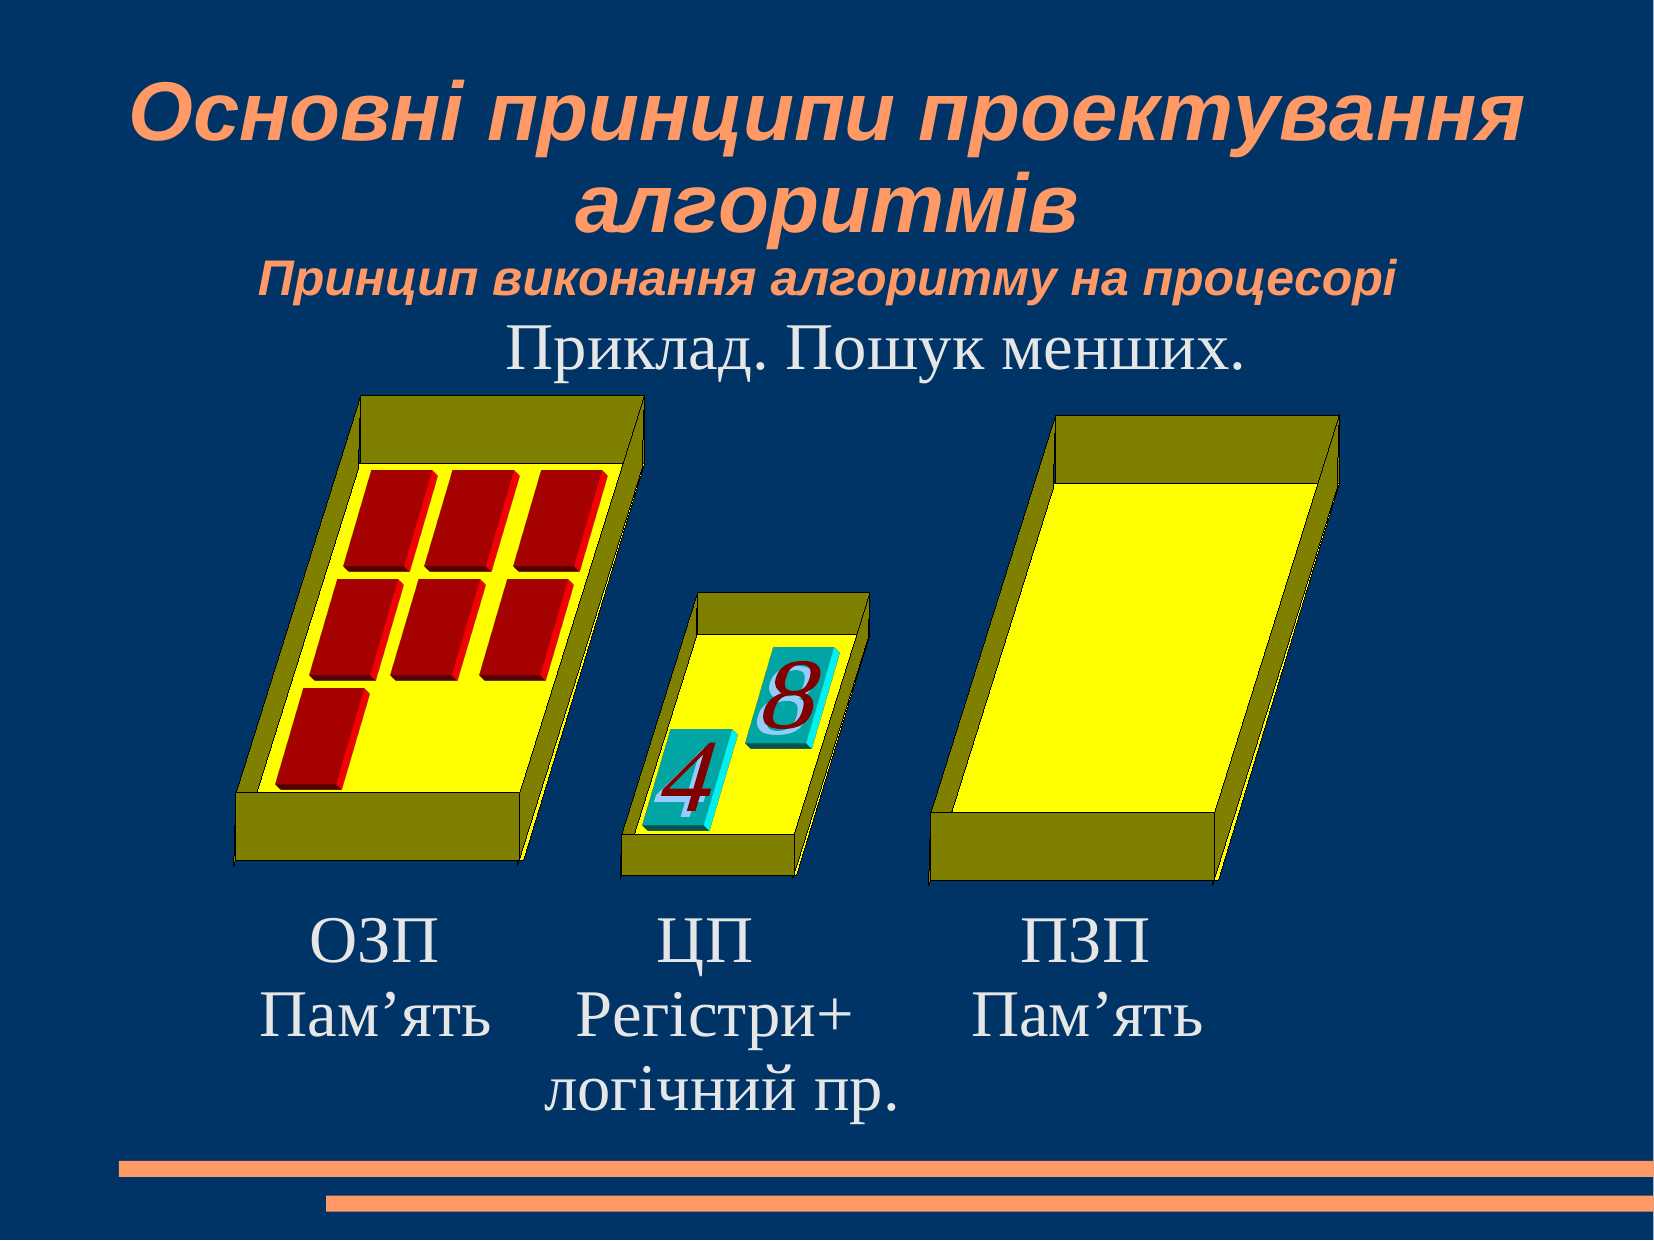

Основні принципи проектування алгоритмів
Принцип виконання алгоритму на процесорі
# Приклад. Пошук менших.
 ОЗП ЦП ПЗП
 Пам’ять Регістри+ Пам’ять
 логічний пр.
8
4